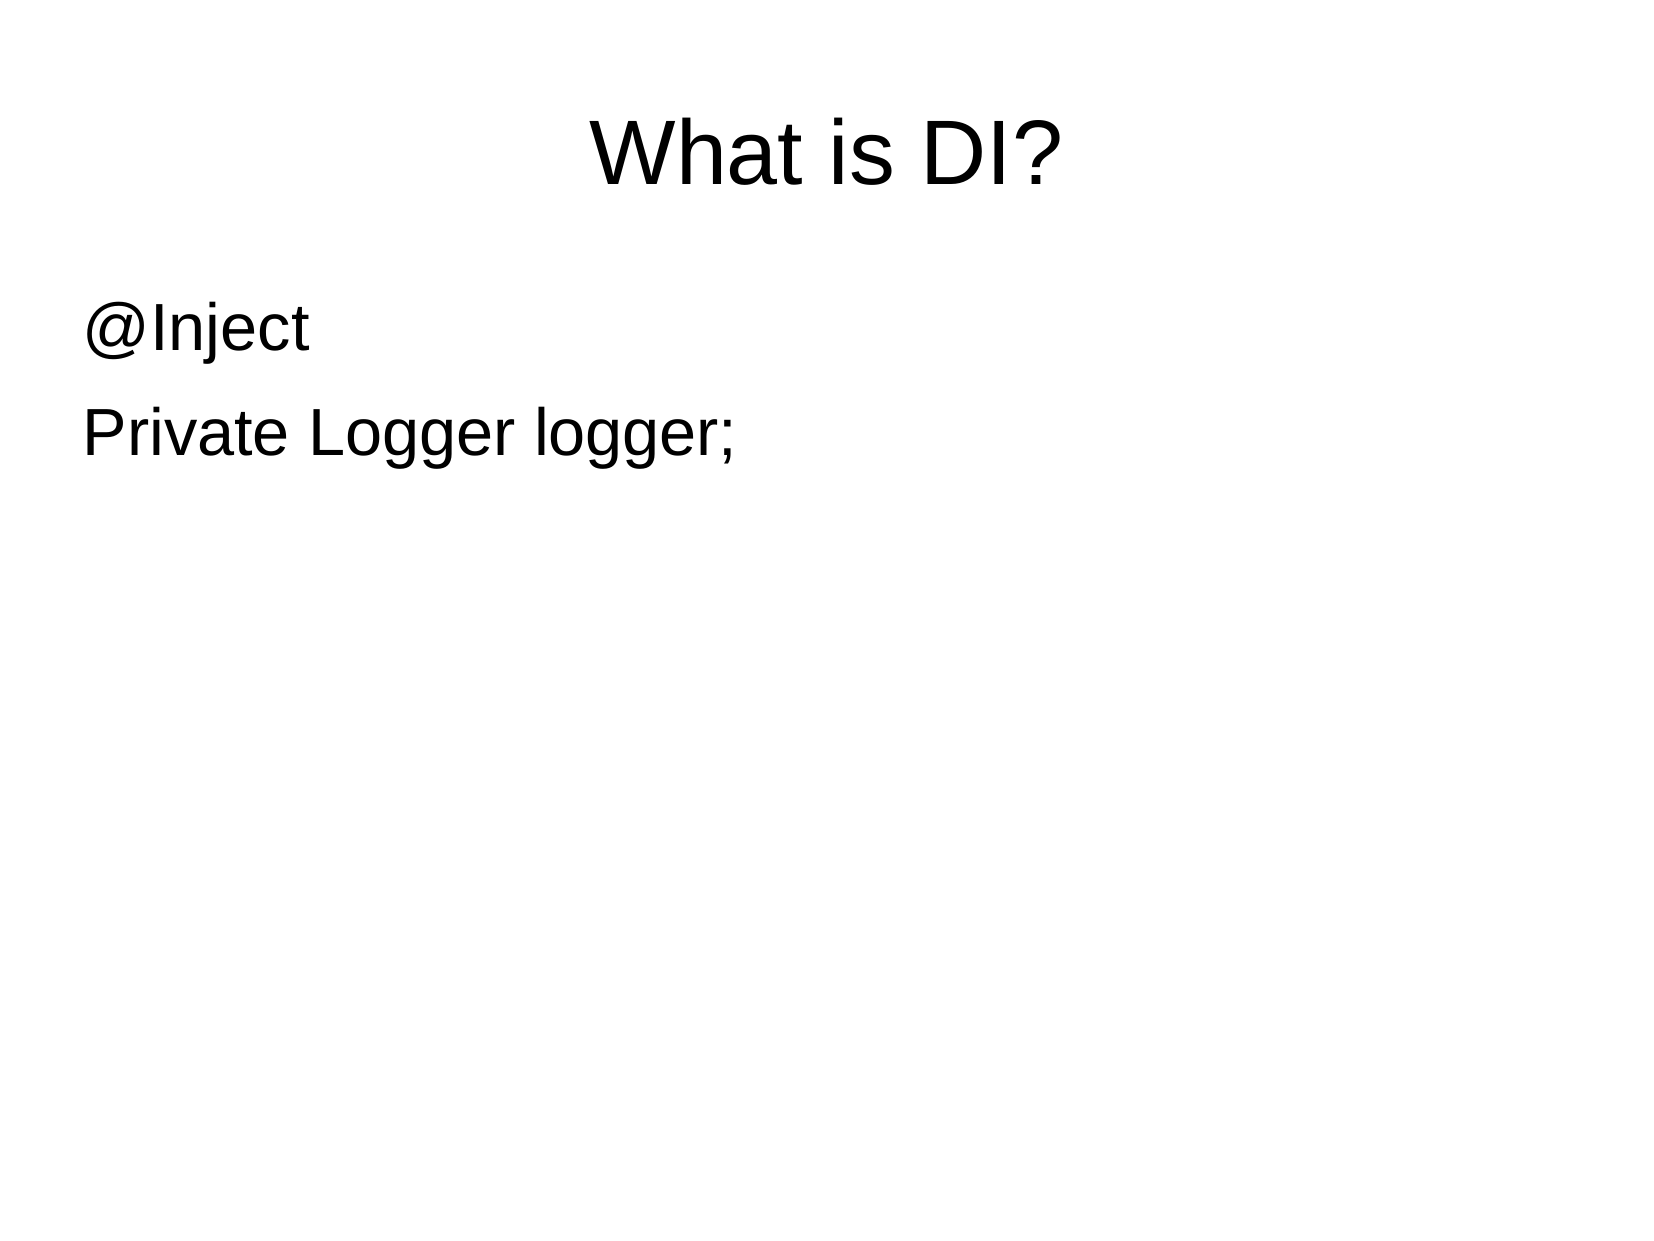

# What is DI?
@Inject
Private Logger logger;